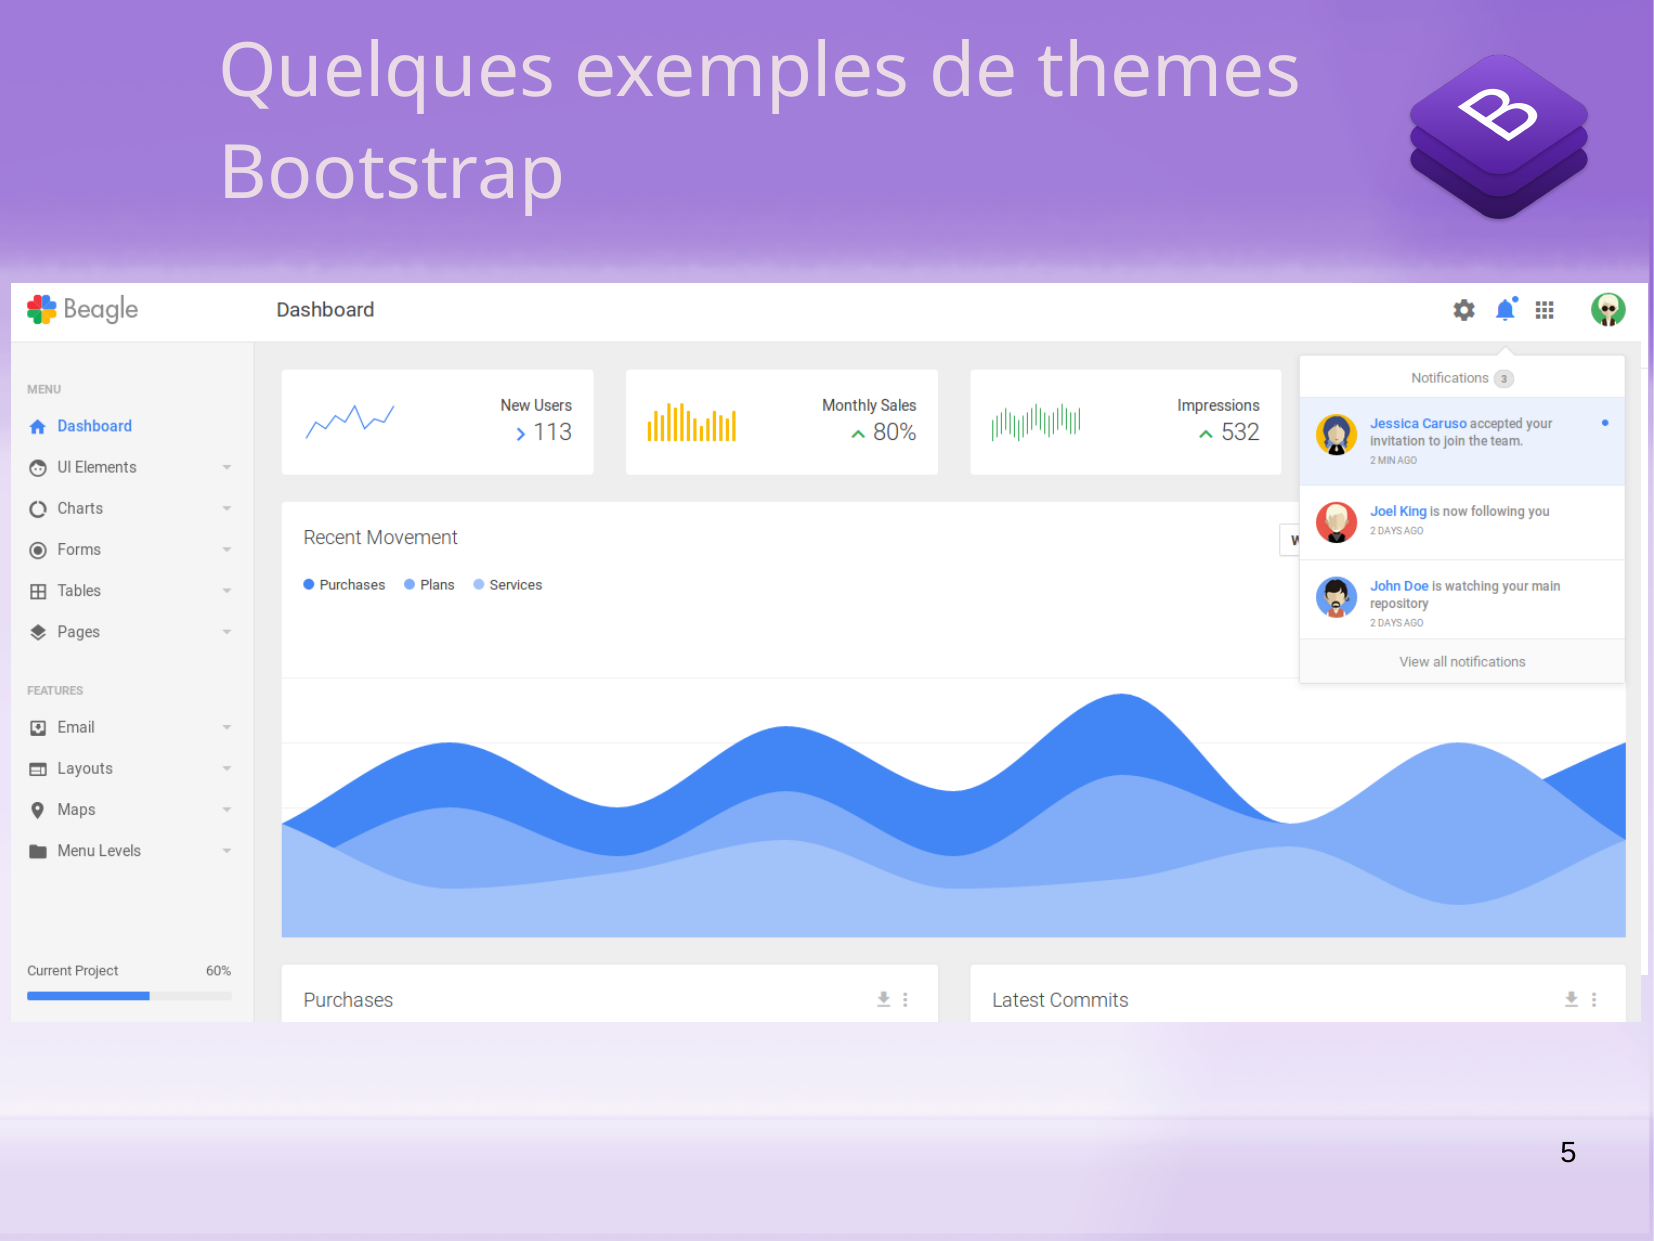

# Quelques exemples de themes Bootstrap
5